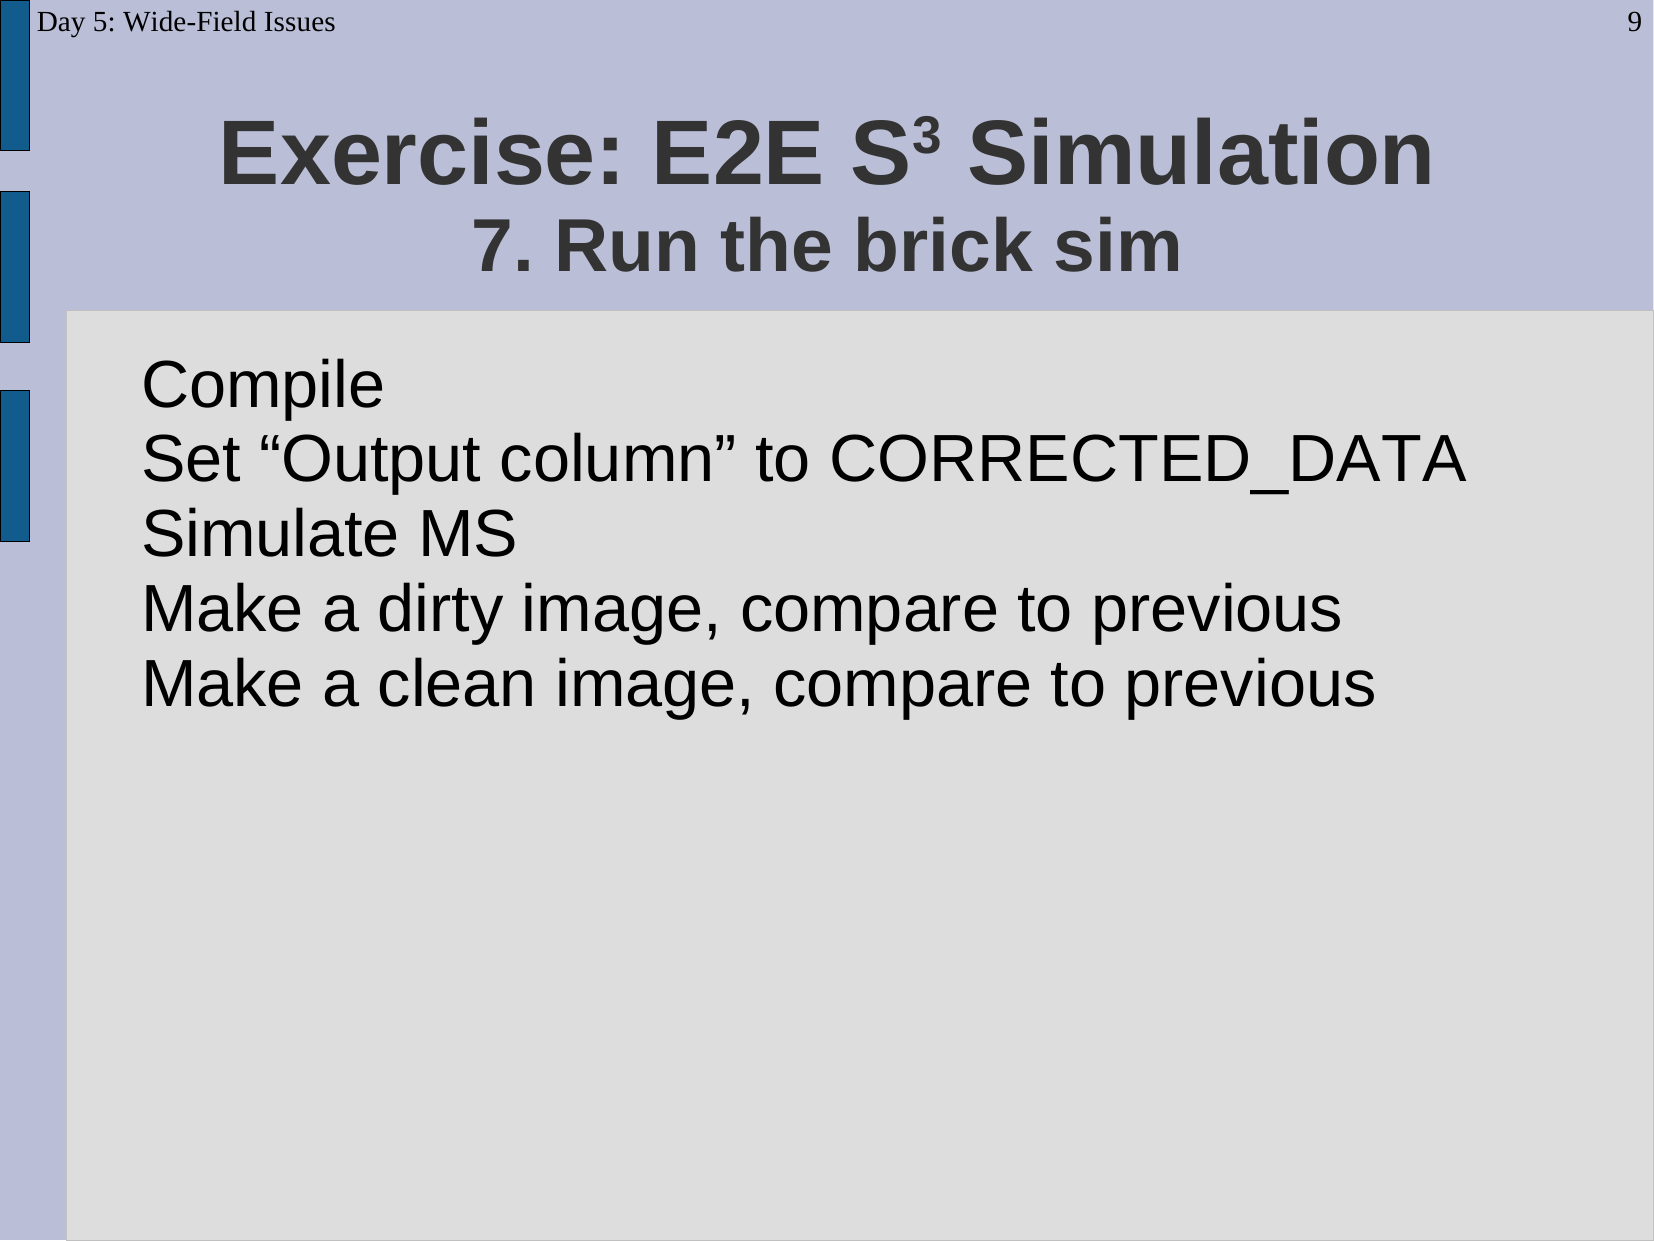

Day 5: Wide-Field Issues
9
# Exercise: E2E S3 Simulation 7. Run the brick sim
Compile
Set “Output column” to CORRECTED_DATA
Simulate MS
Make a dirty image, compare to previous
Make a clean image, compare to previous